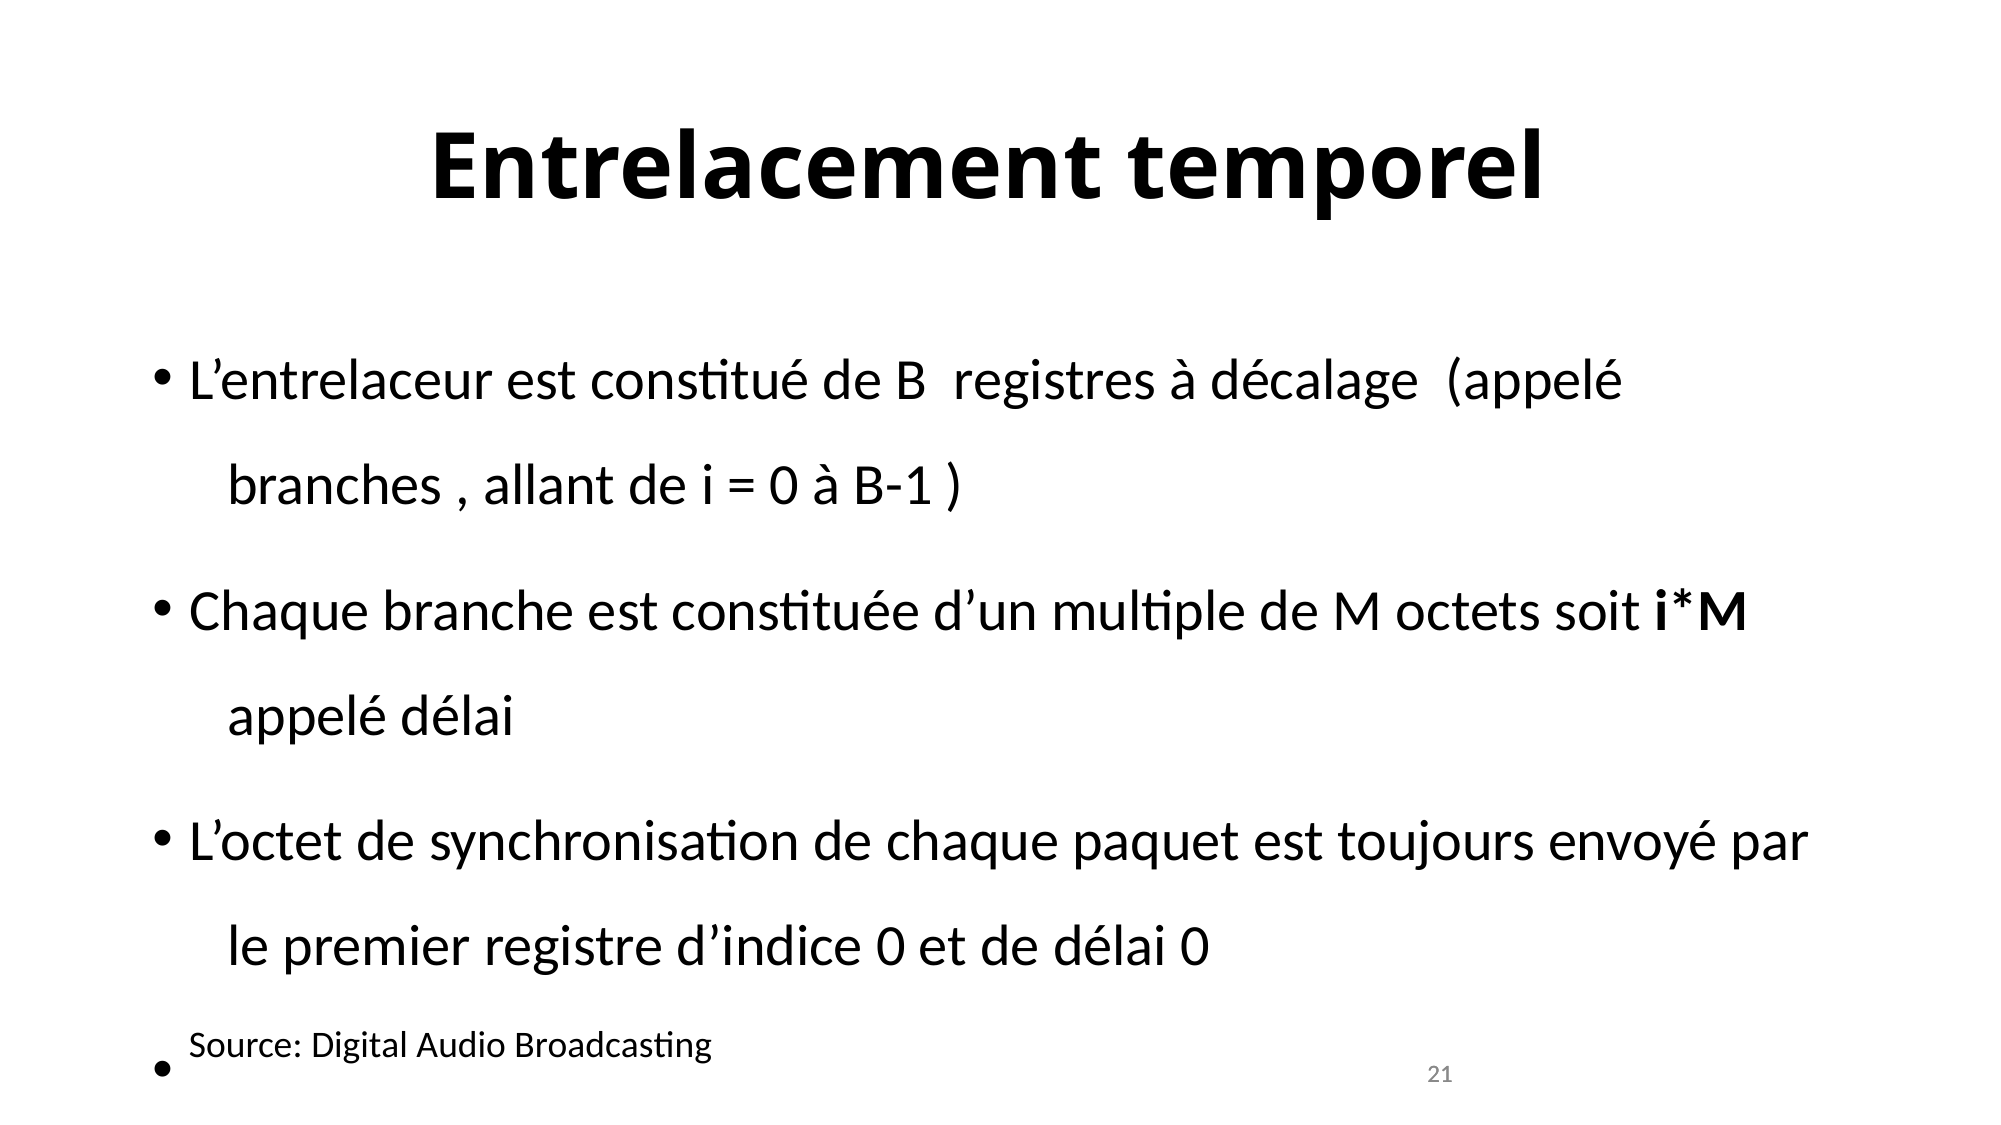

# Entrelacement temporel
L’entrelaceur est constitué de B registres à décalage (appelé branches , allant de i = 0 à B-1 )
Chaque branche est constituée d’un multiple de M octets soit i*M appelé délai
L’octet de synchronisation de chaque paquet est toujours envoyé par le premier registre d’indice 0 et de délai 0
Source: Digital Audio Broadcasting